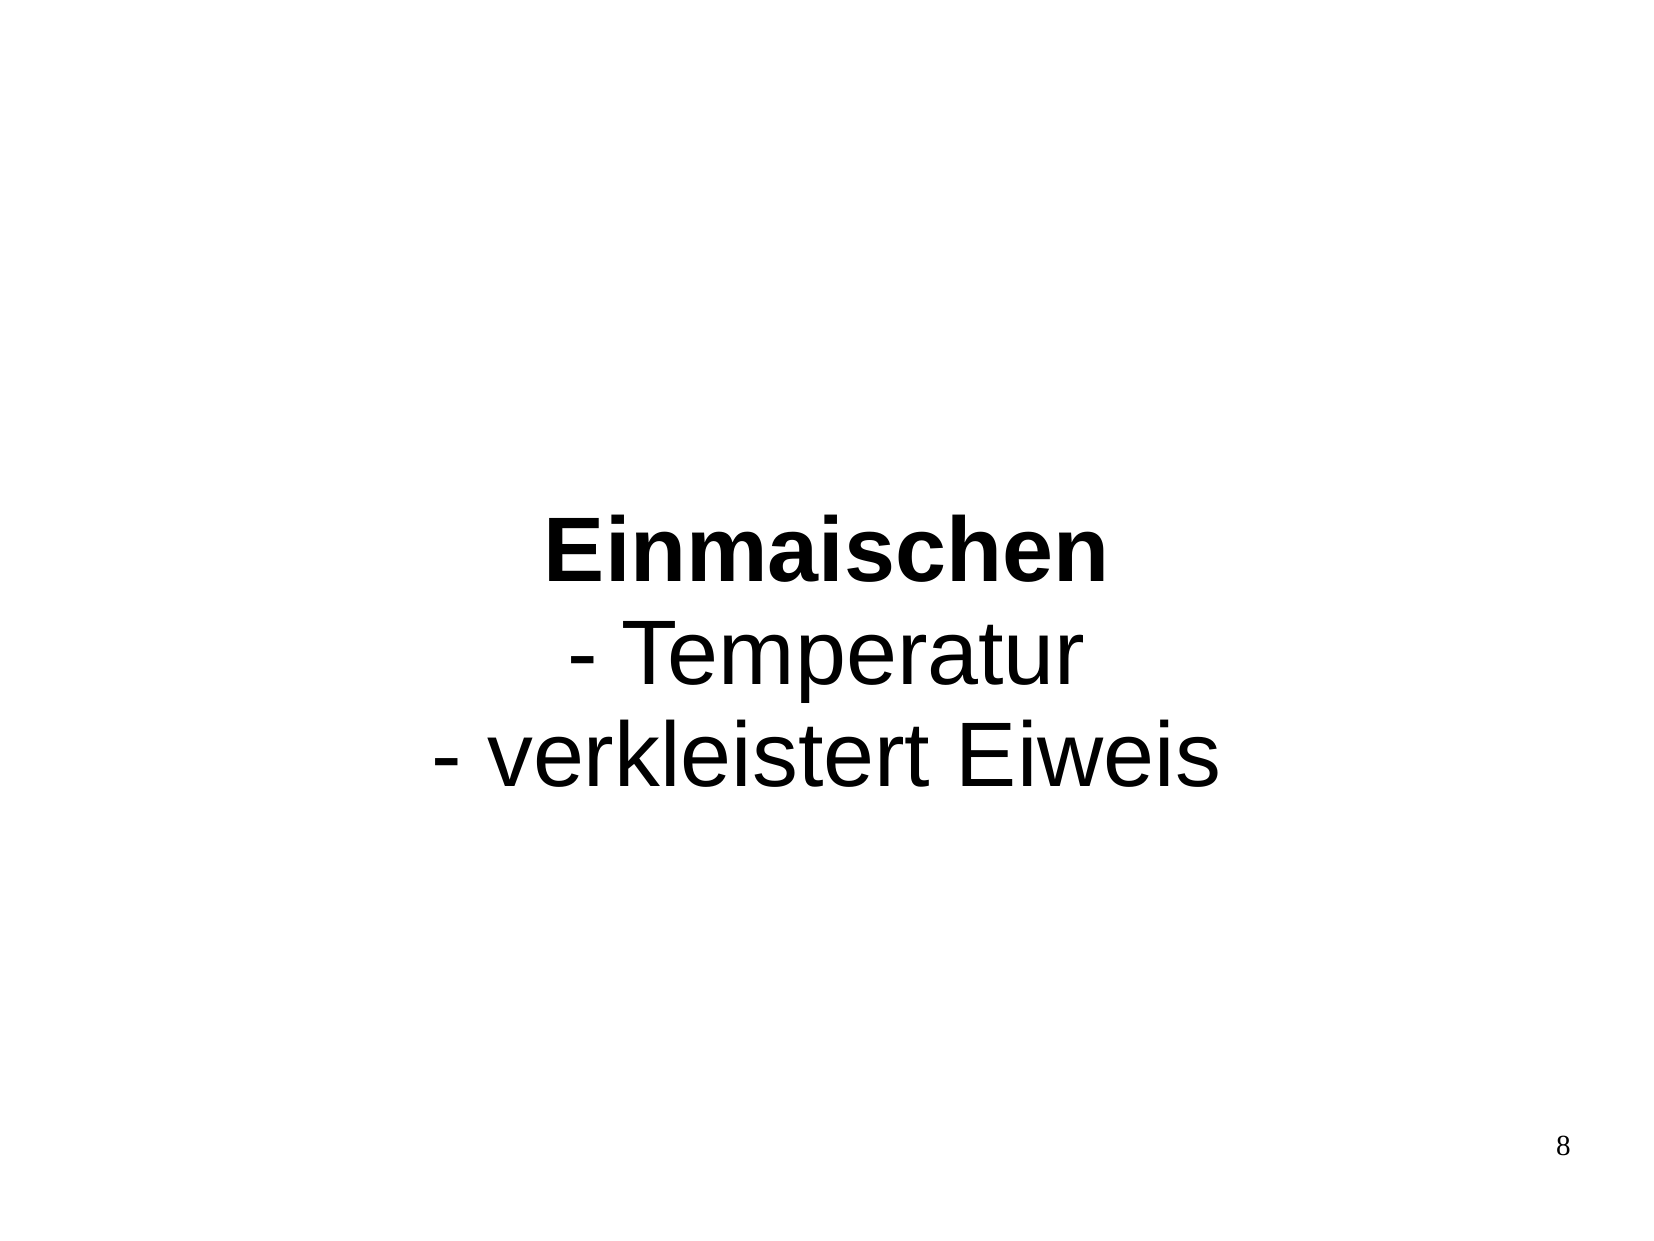

# Einmaischen - Temperatur - verkleistert Eiweis
8